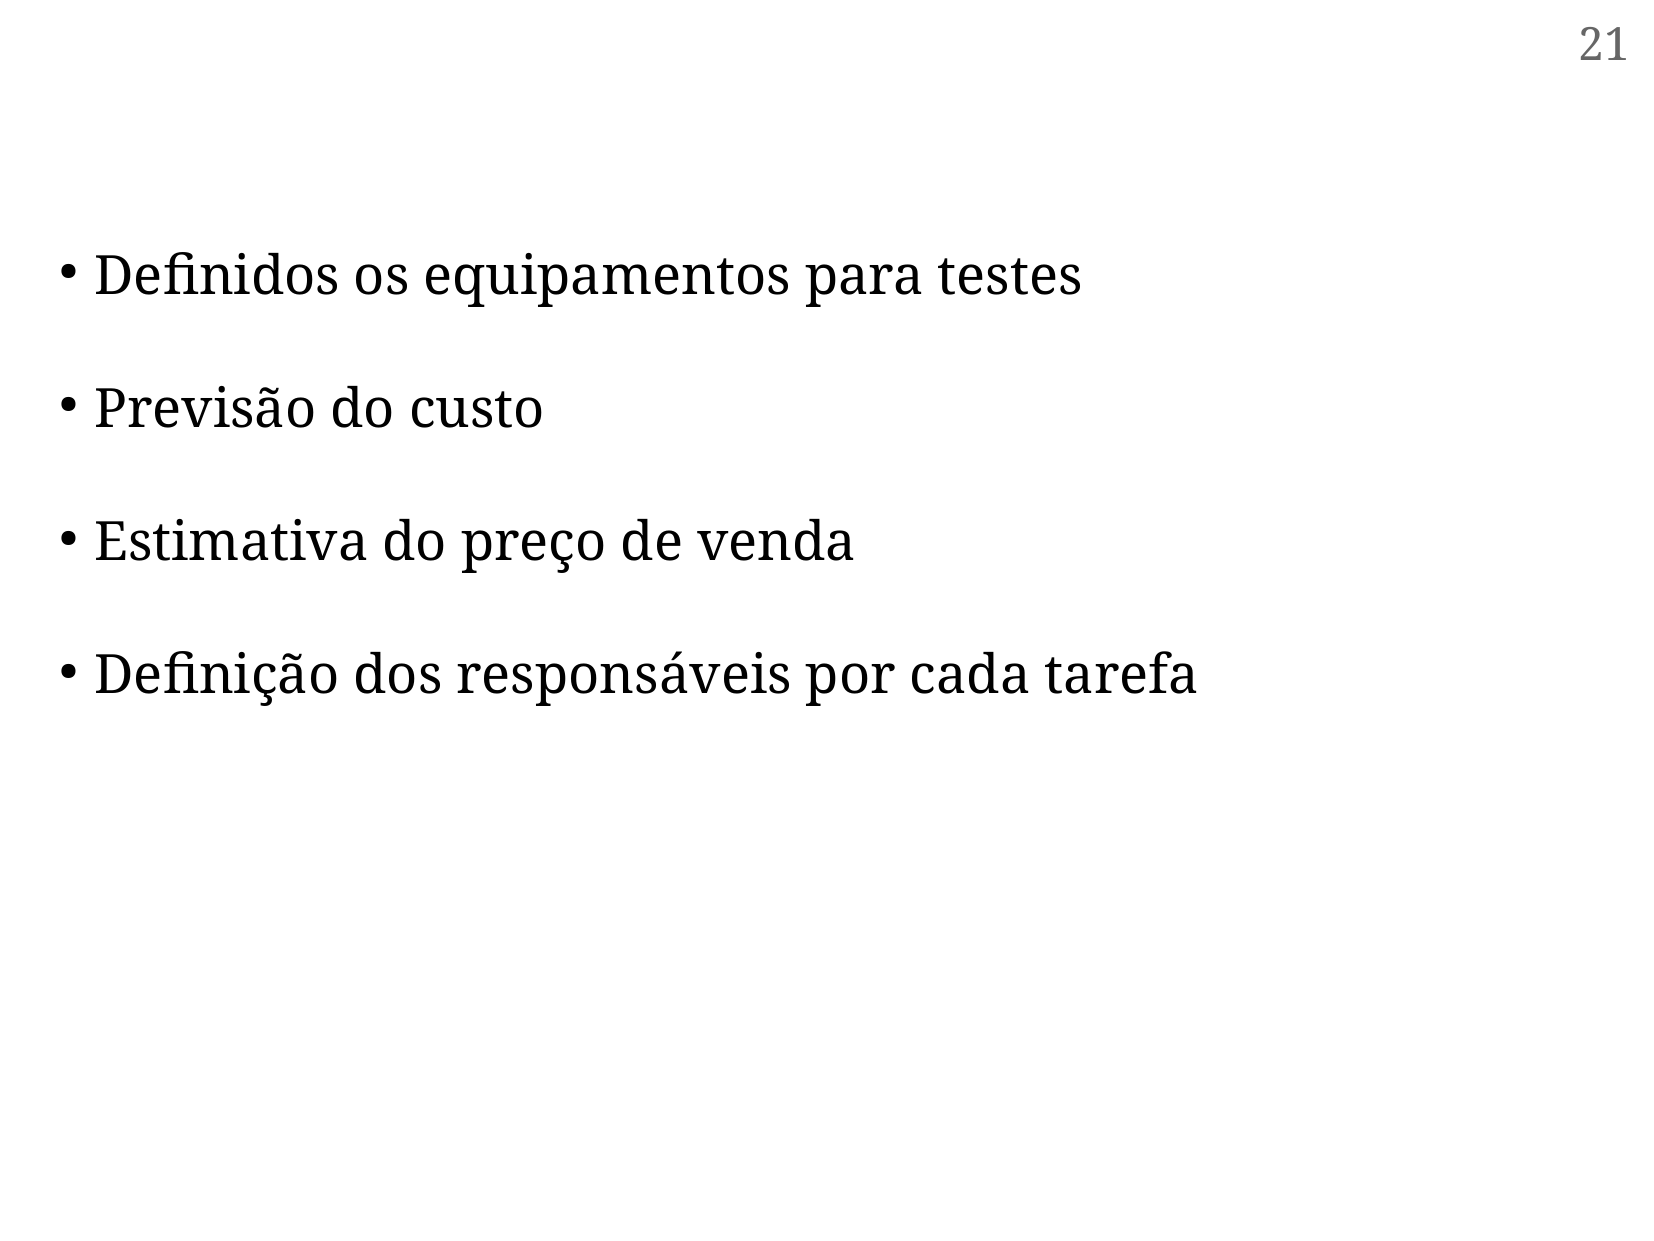

21
#
Definidos os equipamentos para testes
Previsão do custo
Estimativa do preço de venda
Definição dos responsáveis por cada tarefa